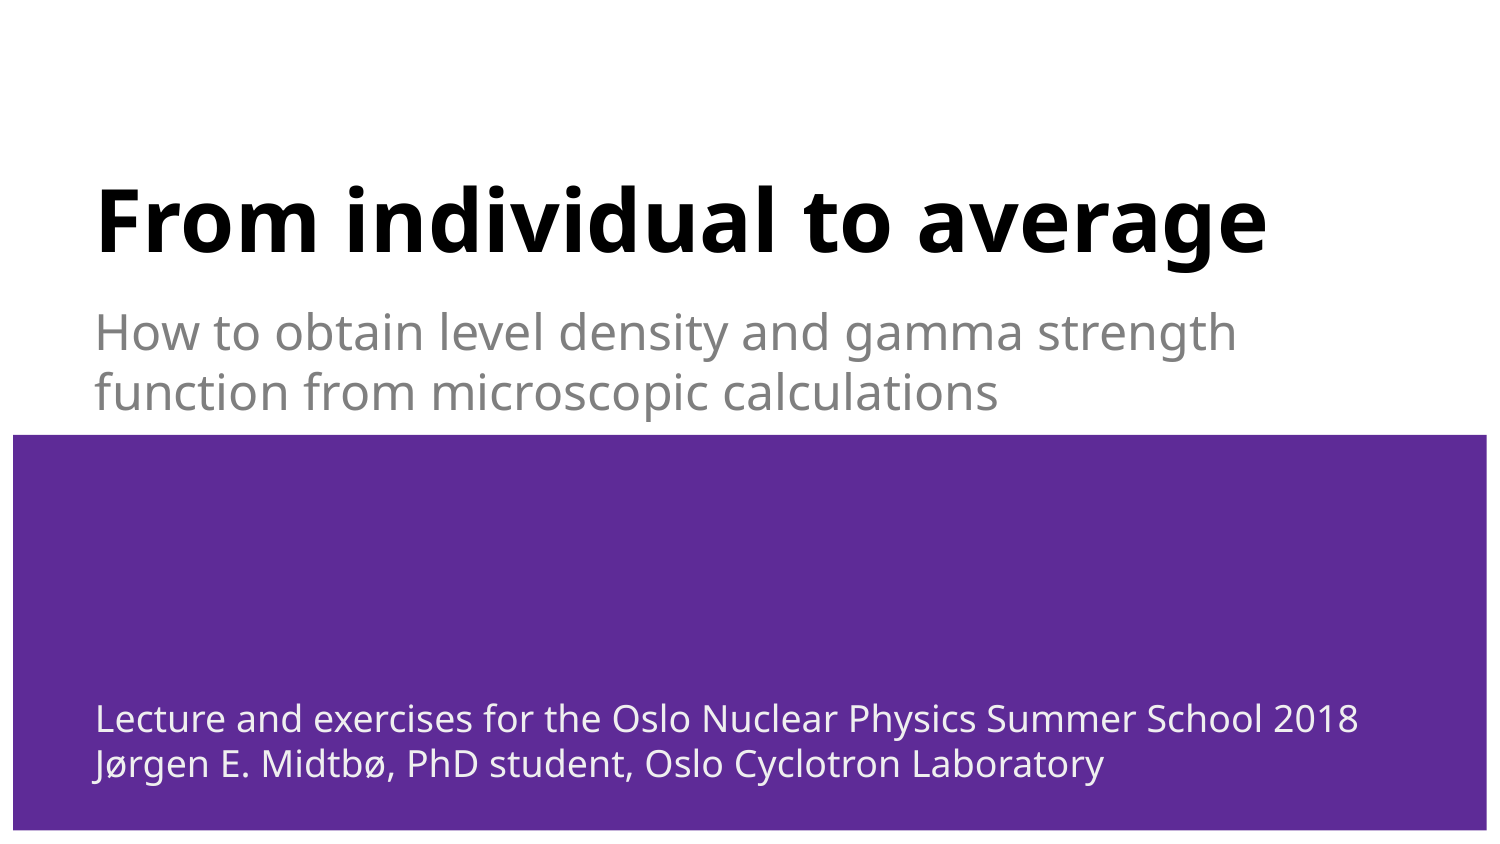

# From individual to average
How to obtain level density and gamma strength function from microscopic calculations
Lecture and exercises for the Oslo Nuclear Physics Summer School 2018
Jørgen E. Midtbø, PhD student, Oslo Cyclotron Laboratory